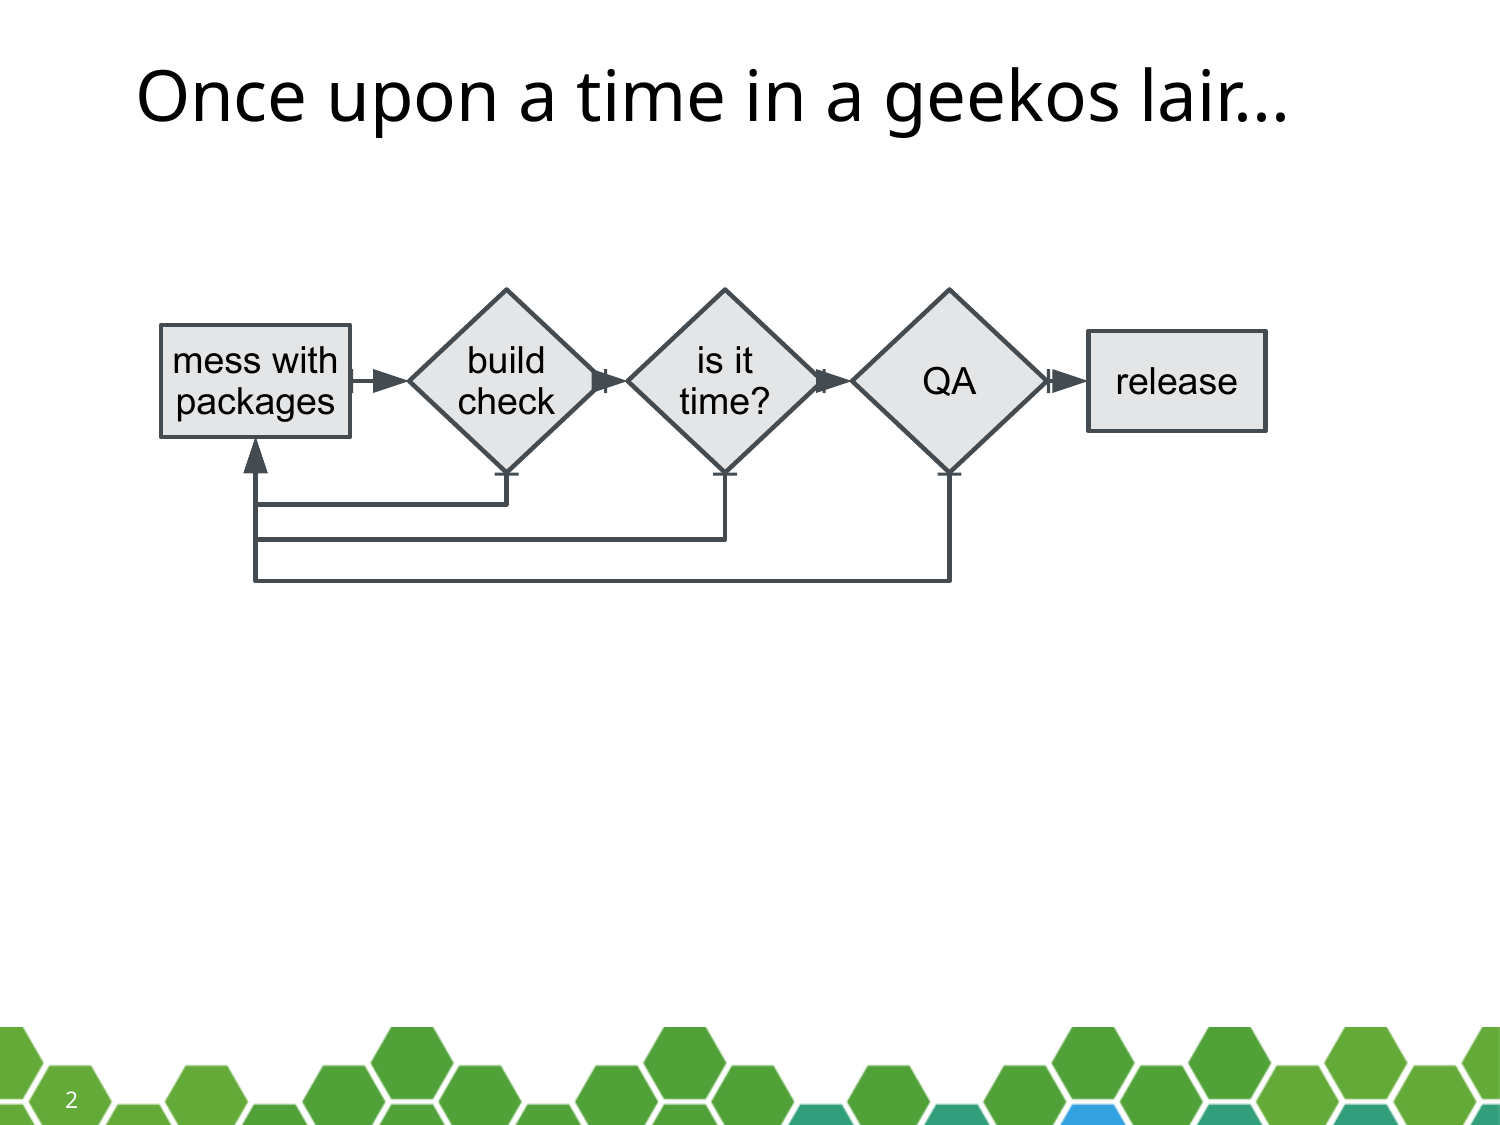

# Once upon a time in a geekos lair...
build
check
is it
time?
QA
mess with
packages
release